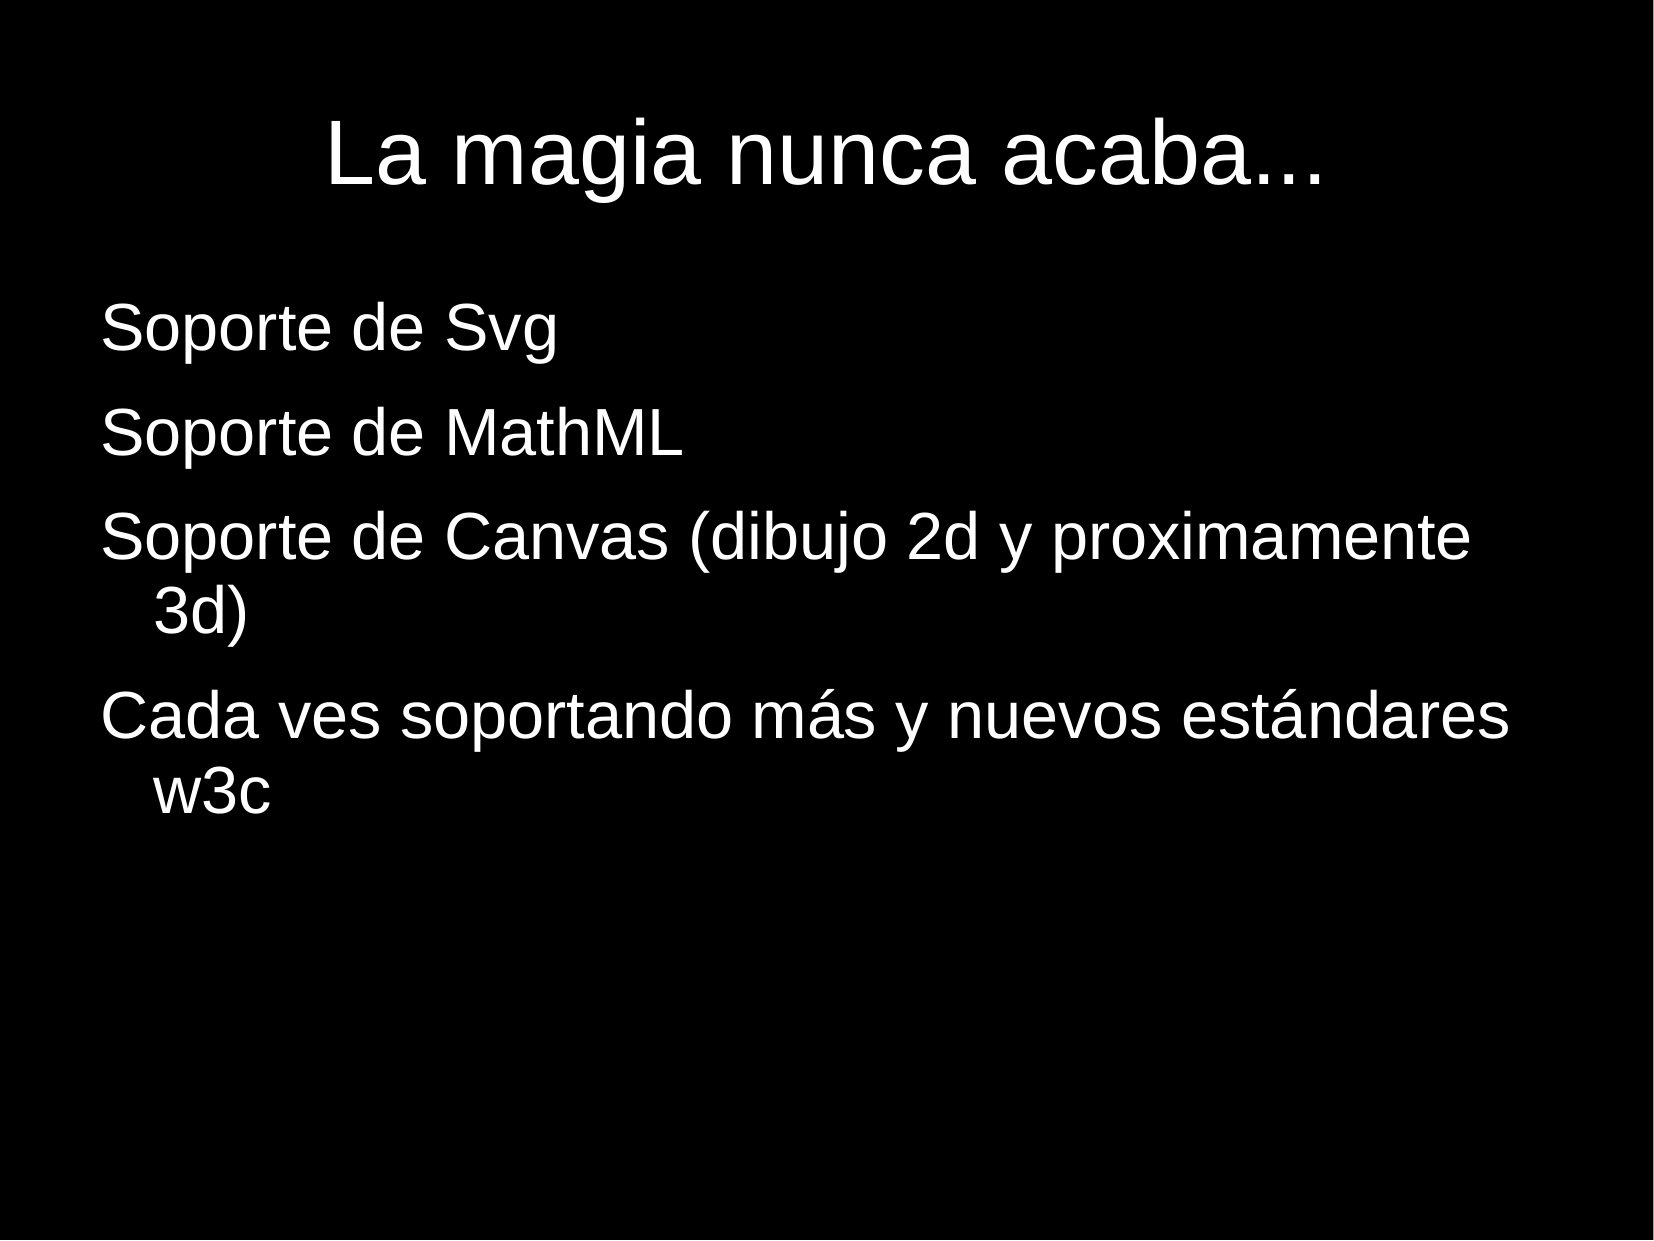

# La magia nunca acaba...
Soporte de Svg
Soporte de MathML
Soporte de Canvas (dibujo 2d y proximamente 3d)
Cada ves soportando más y nuevos estándares w3c